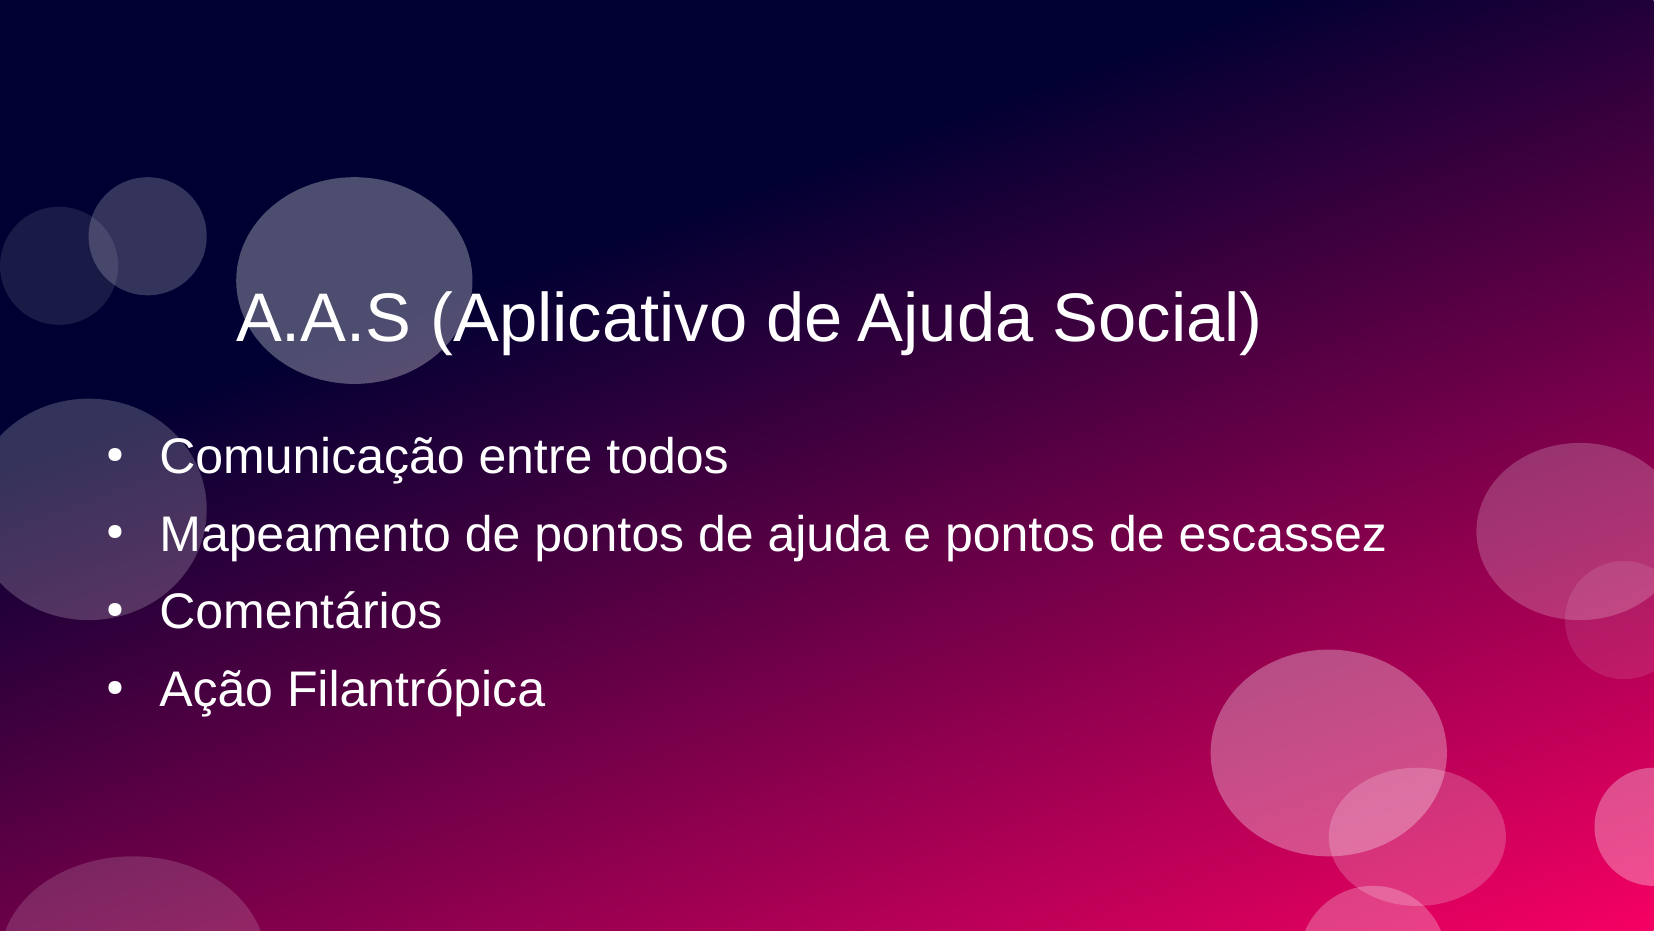

# A.A.S (Aplicativo de Ajuda Social)
Comunicação entre todos
Mapeamento de pontos de ajuda e pontos de escassez
Comentários
Ação Filantrópica